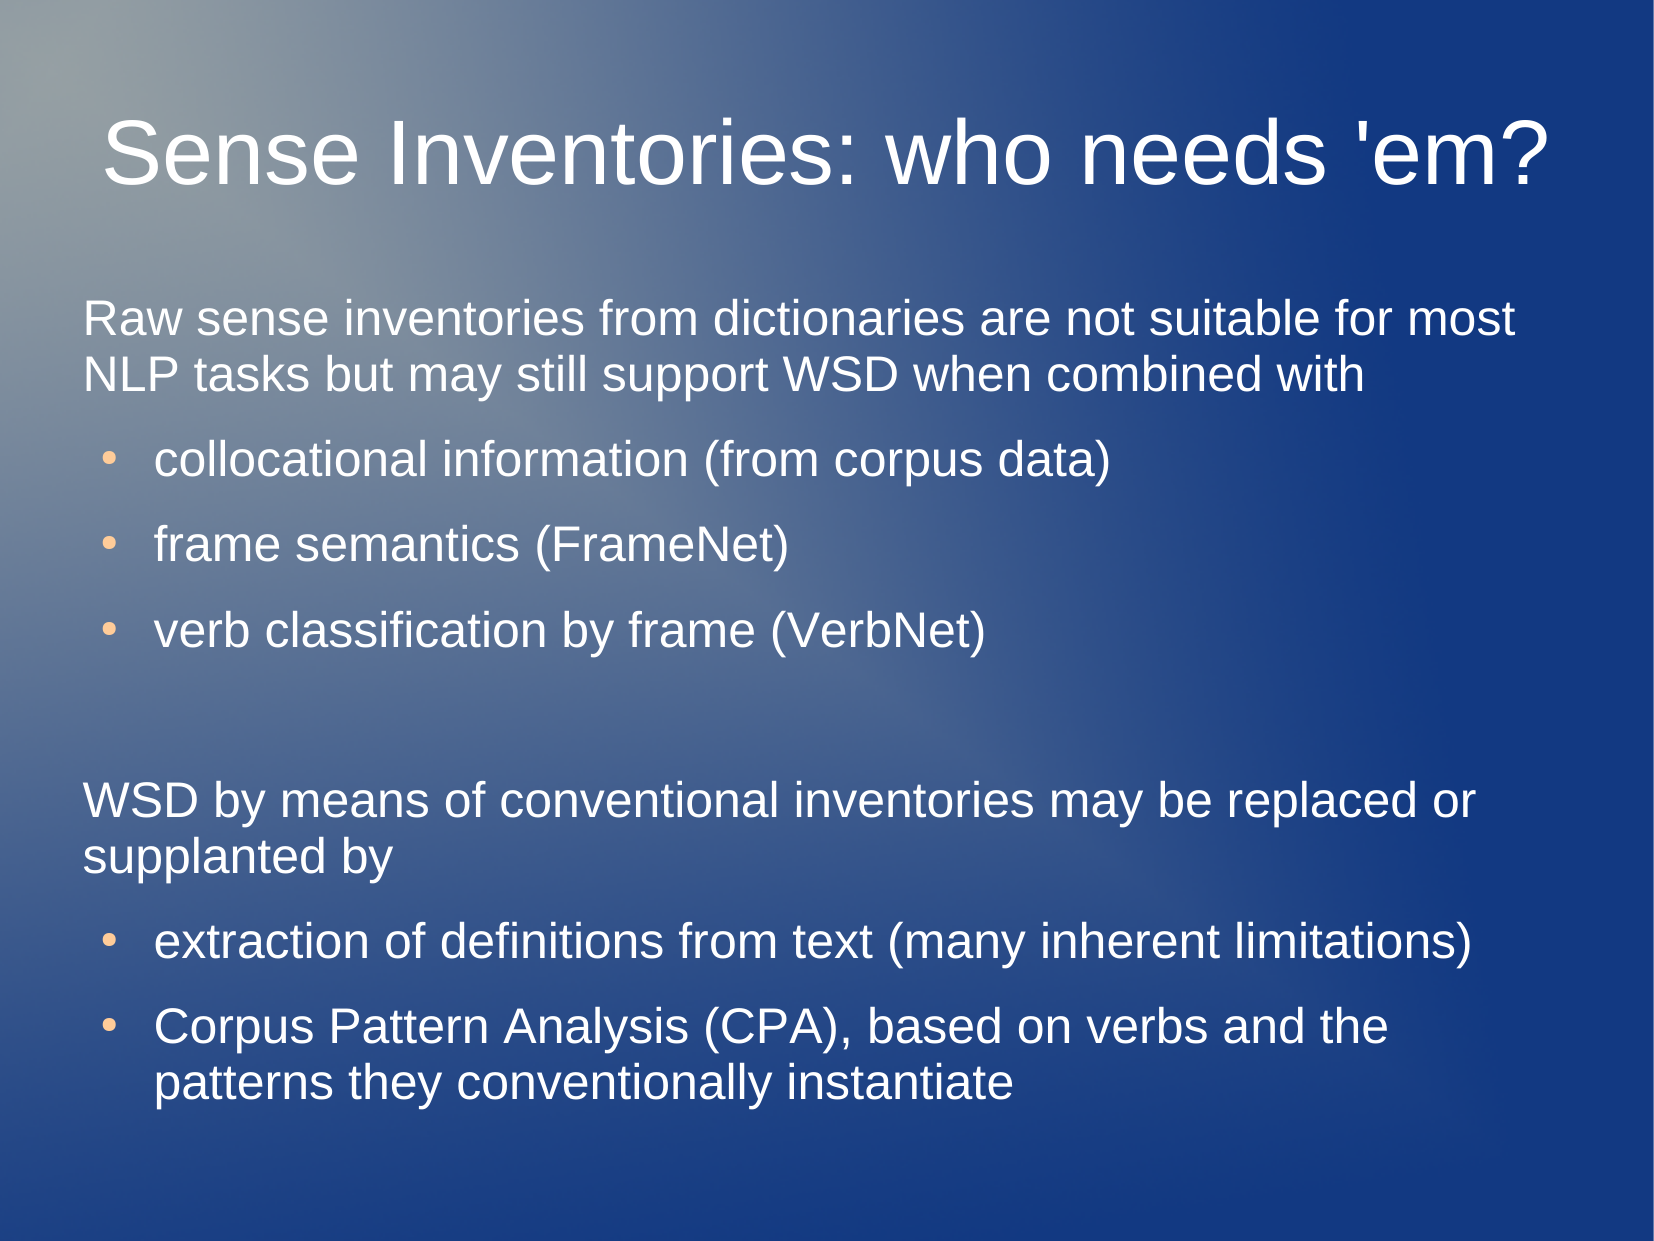

# Sense Inventories: who needs 'em?
Raw sense inventories from dictionaries are not suitable for most NLP tasks but may still support WSD when combined with
collocational information (from corpus data)
frame semantics (FrameNet)
verb classification by frame (VerbNet)
WSD by means of conventional inventories may be replaced or supplanted by
extraction of definitions from text (many inherent limitations)
Corpus Pattern Analysis (CPA), based on verbs and the patterns they conventionally instantiate